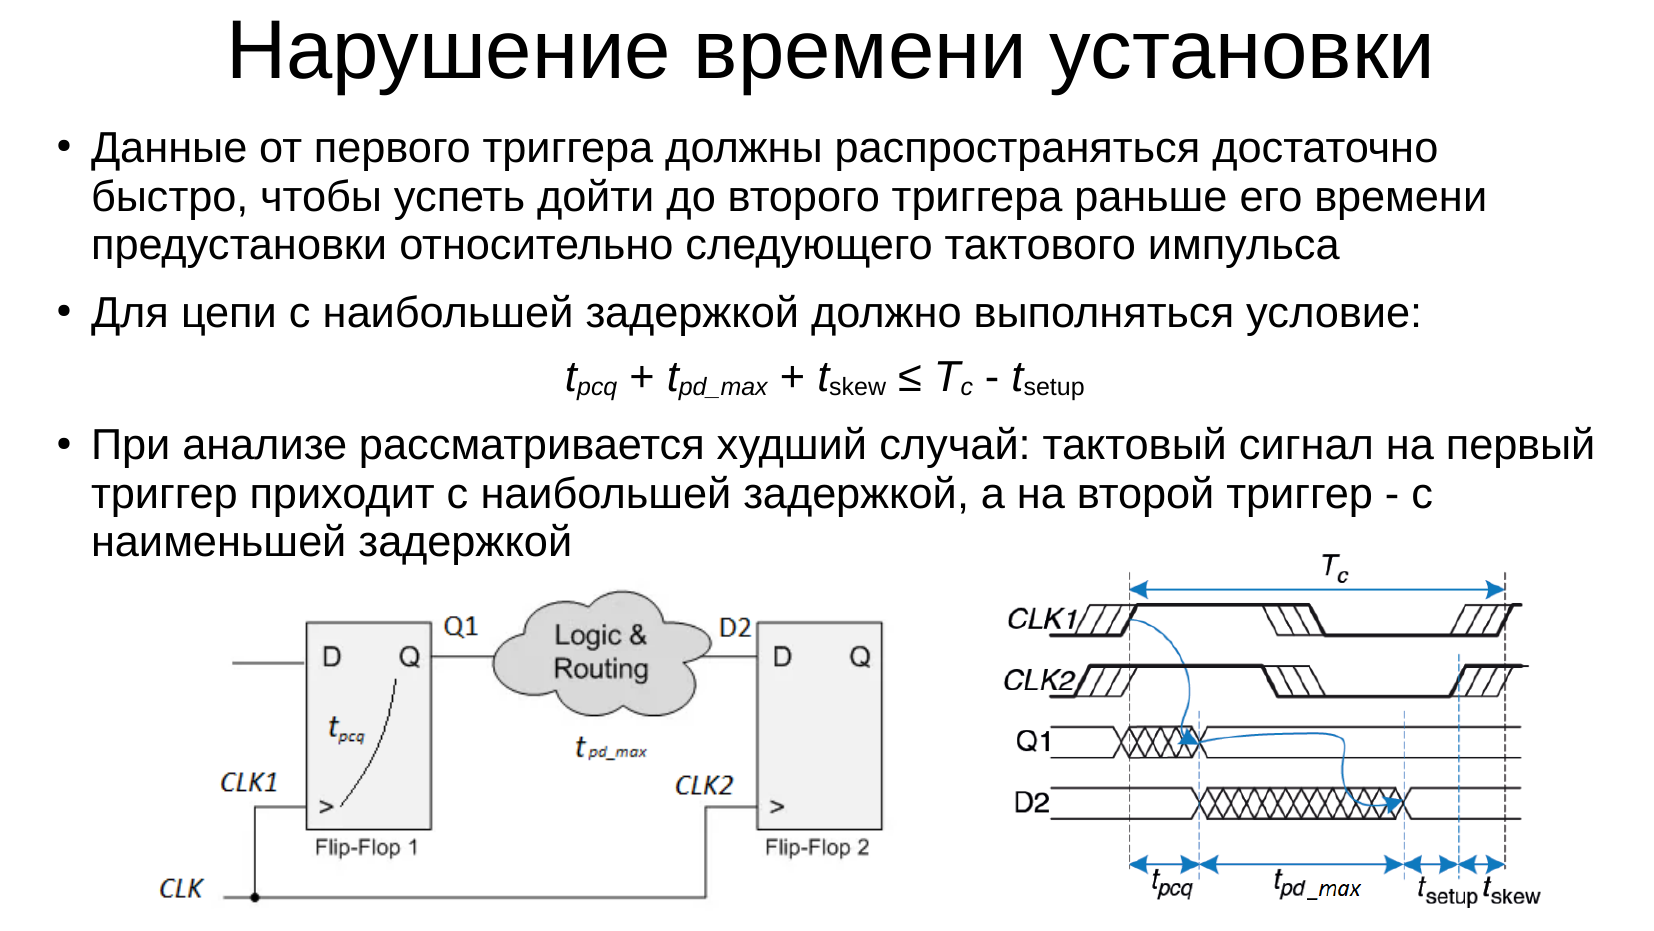

# Нарушение времени установки
Данные от первого триггера должны распространяться достаточно быстро, чтобы успеть дойти до второго триггера раньше его времени предустановки относительно следующего тактового импульса
Для цепи с наибольшей задержкой должно выполняться условие:
tpcq + tpd_max + tskew ≤ Tc - tsetup
При анализе рассматривается худший случай: тактовый сигнал на первый триггер приходит с наибольшей задержкой, а на второй триггер - с наименьшей задержкой